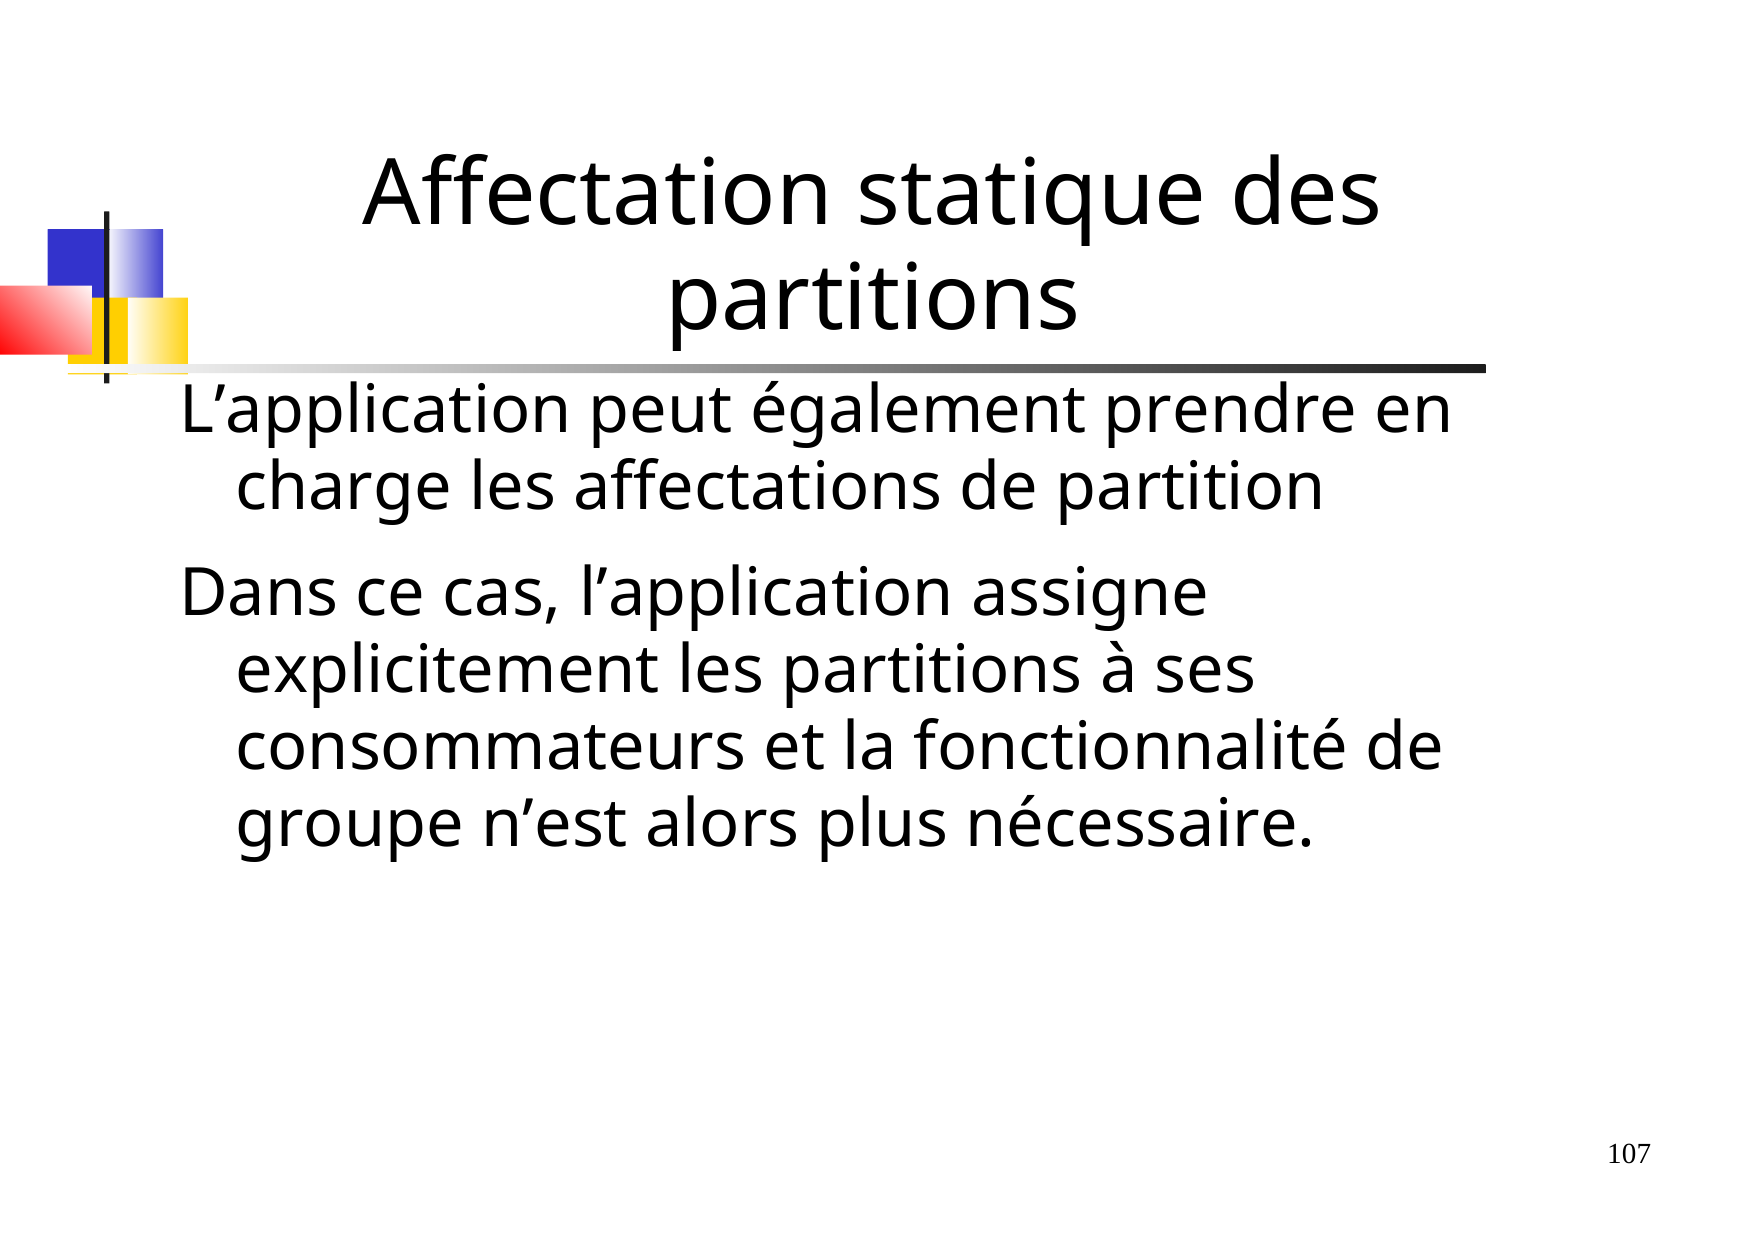

# Affectation statique des partitions
L’application peut également prendre en charge les affectations de partition
Dans ce cas, l’application assigne explicitement les partitions à ses consommateurs et la fonctionnalité de groupe n’est alors plus nécessaire.